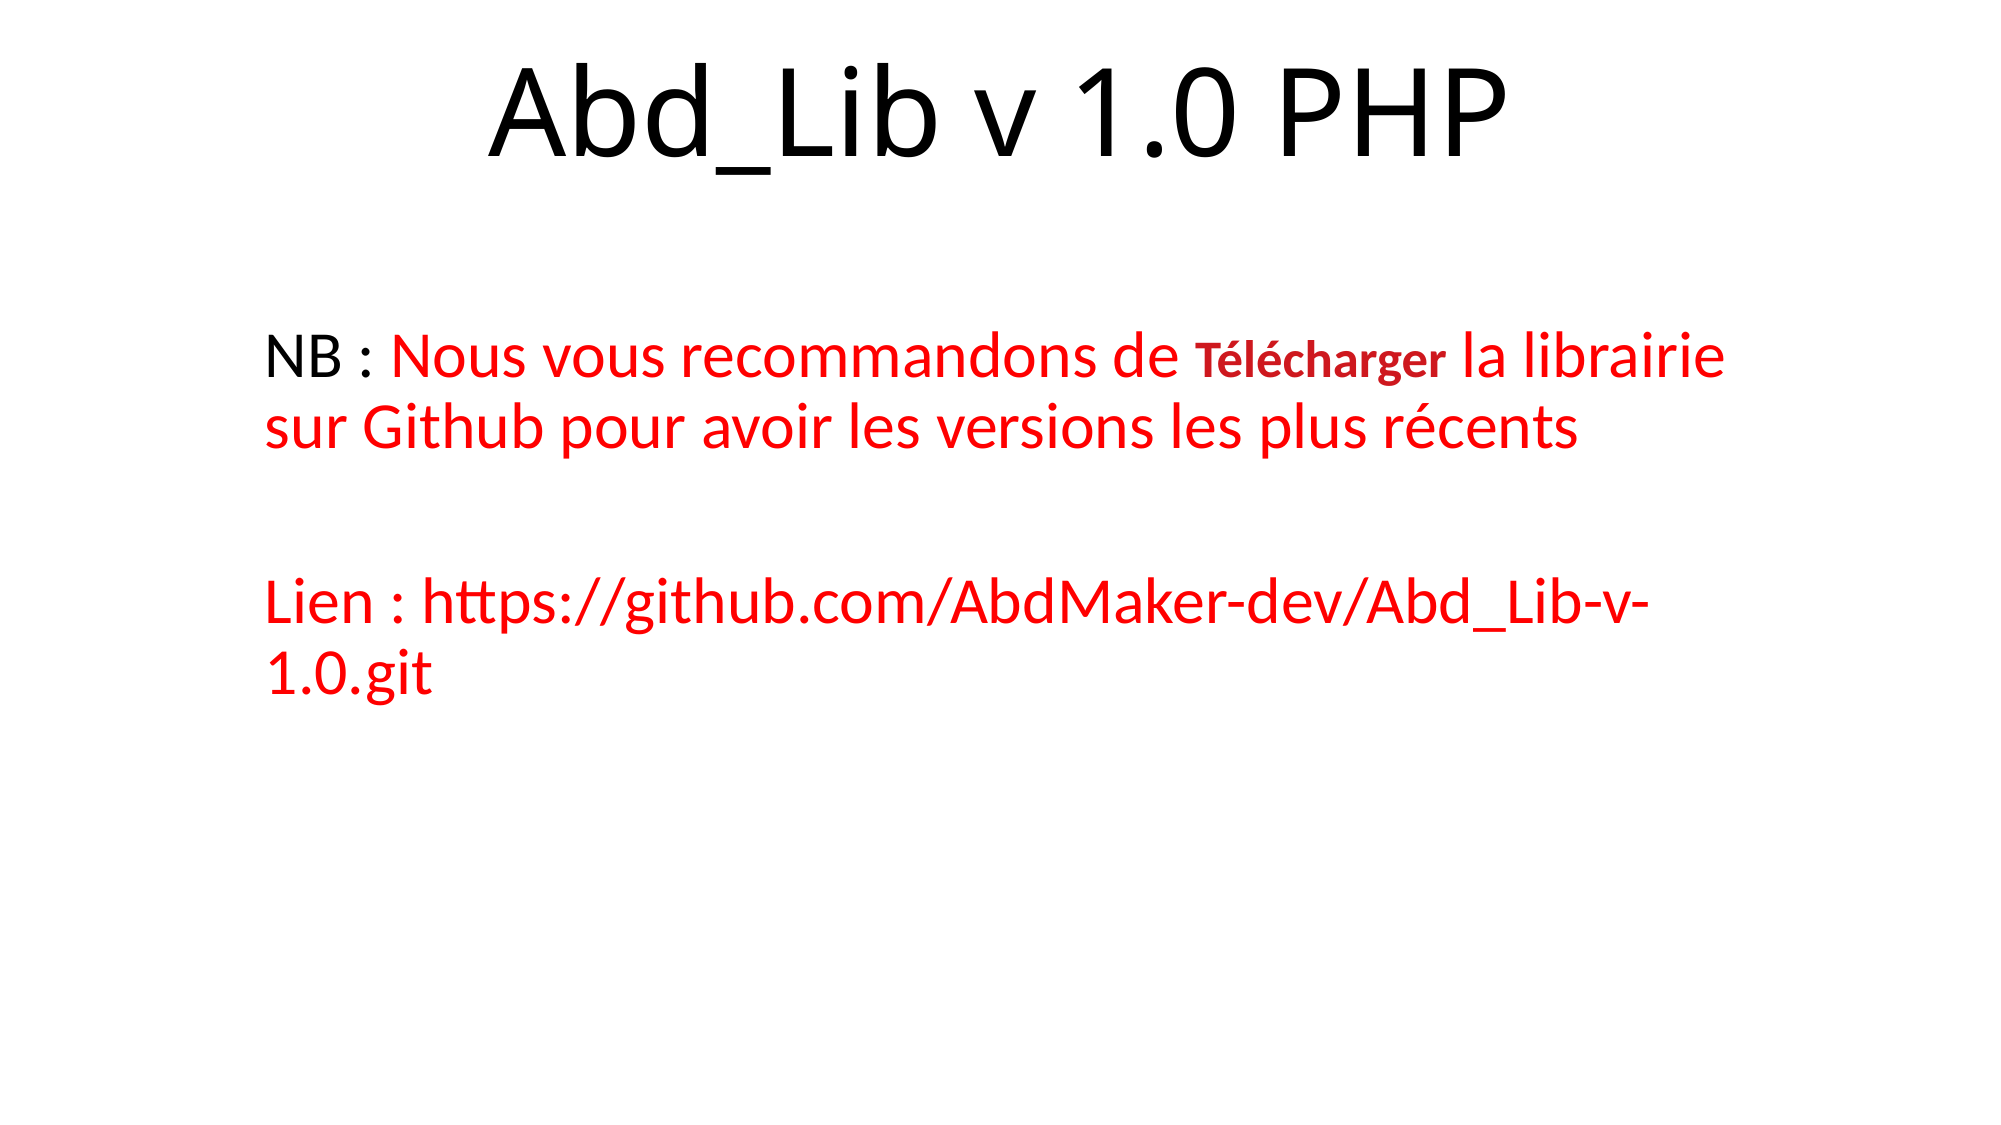

# Abd_Lib v 1.0 PHP
NB : Nous vous recommandons de Télécharger la librairie sur Github pour avoir les versions les plus récents
Lien : https://github.com/AbdMaker-dev/Abd_Lib-v-1.0.git